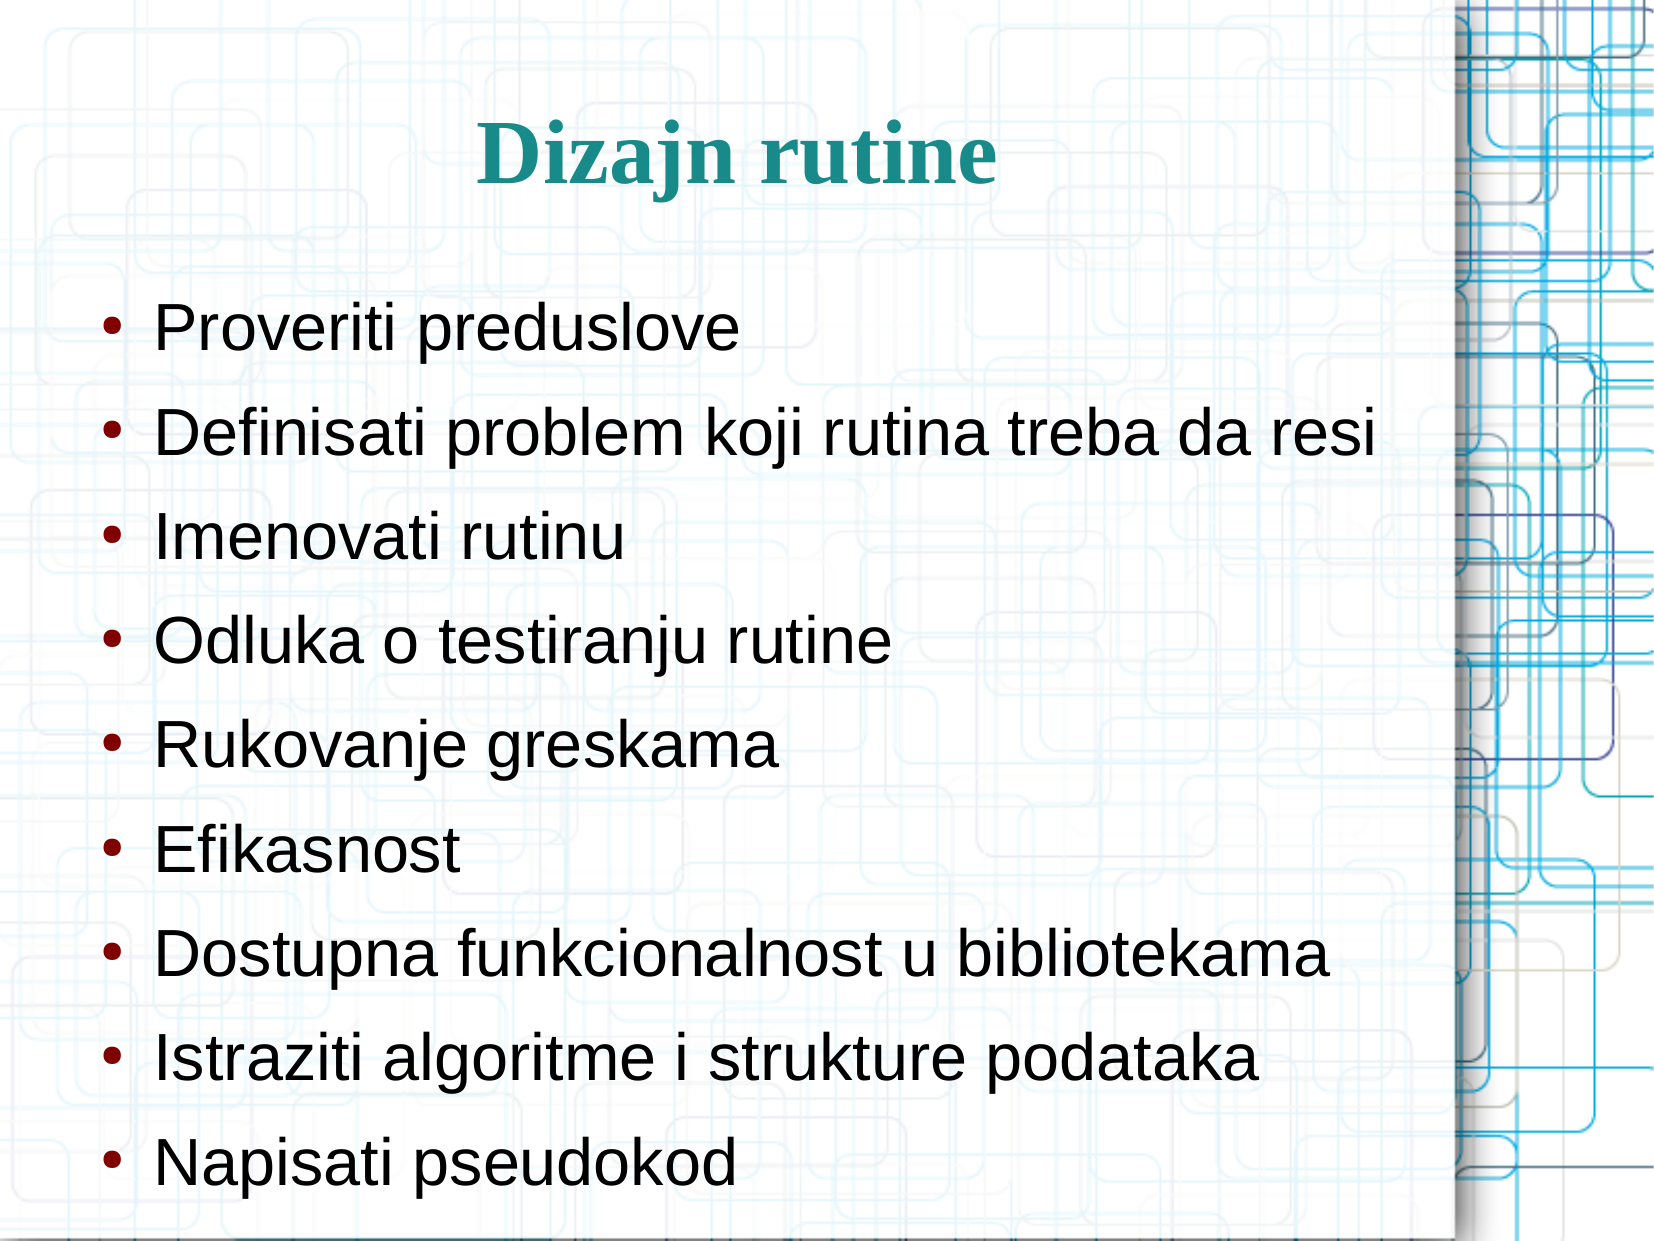

# Dizajn rutine
Proveriti preduslove
Definisati problem koji rutina treba da resi
Imenovati rutinu
Odluka o testiranju rutine
Rukovanje greskama
Efikasnost
Dostupna funkcionalnost u bibliotekama
Istraziti algoritme i strukture podataka
Napisati pseudokod